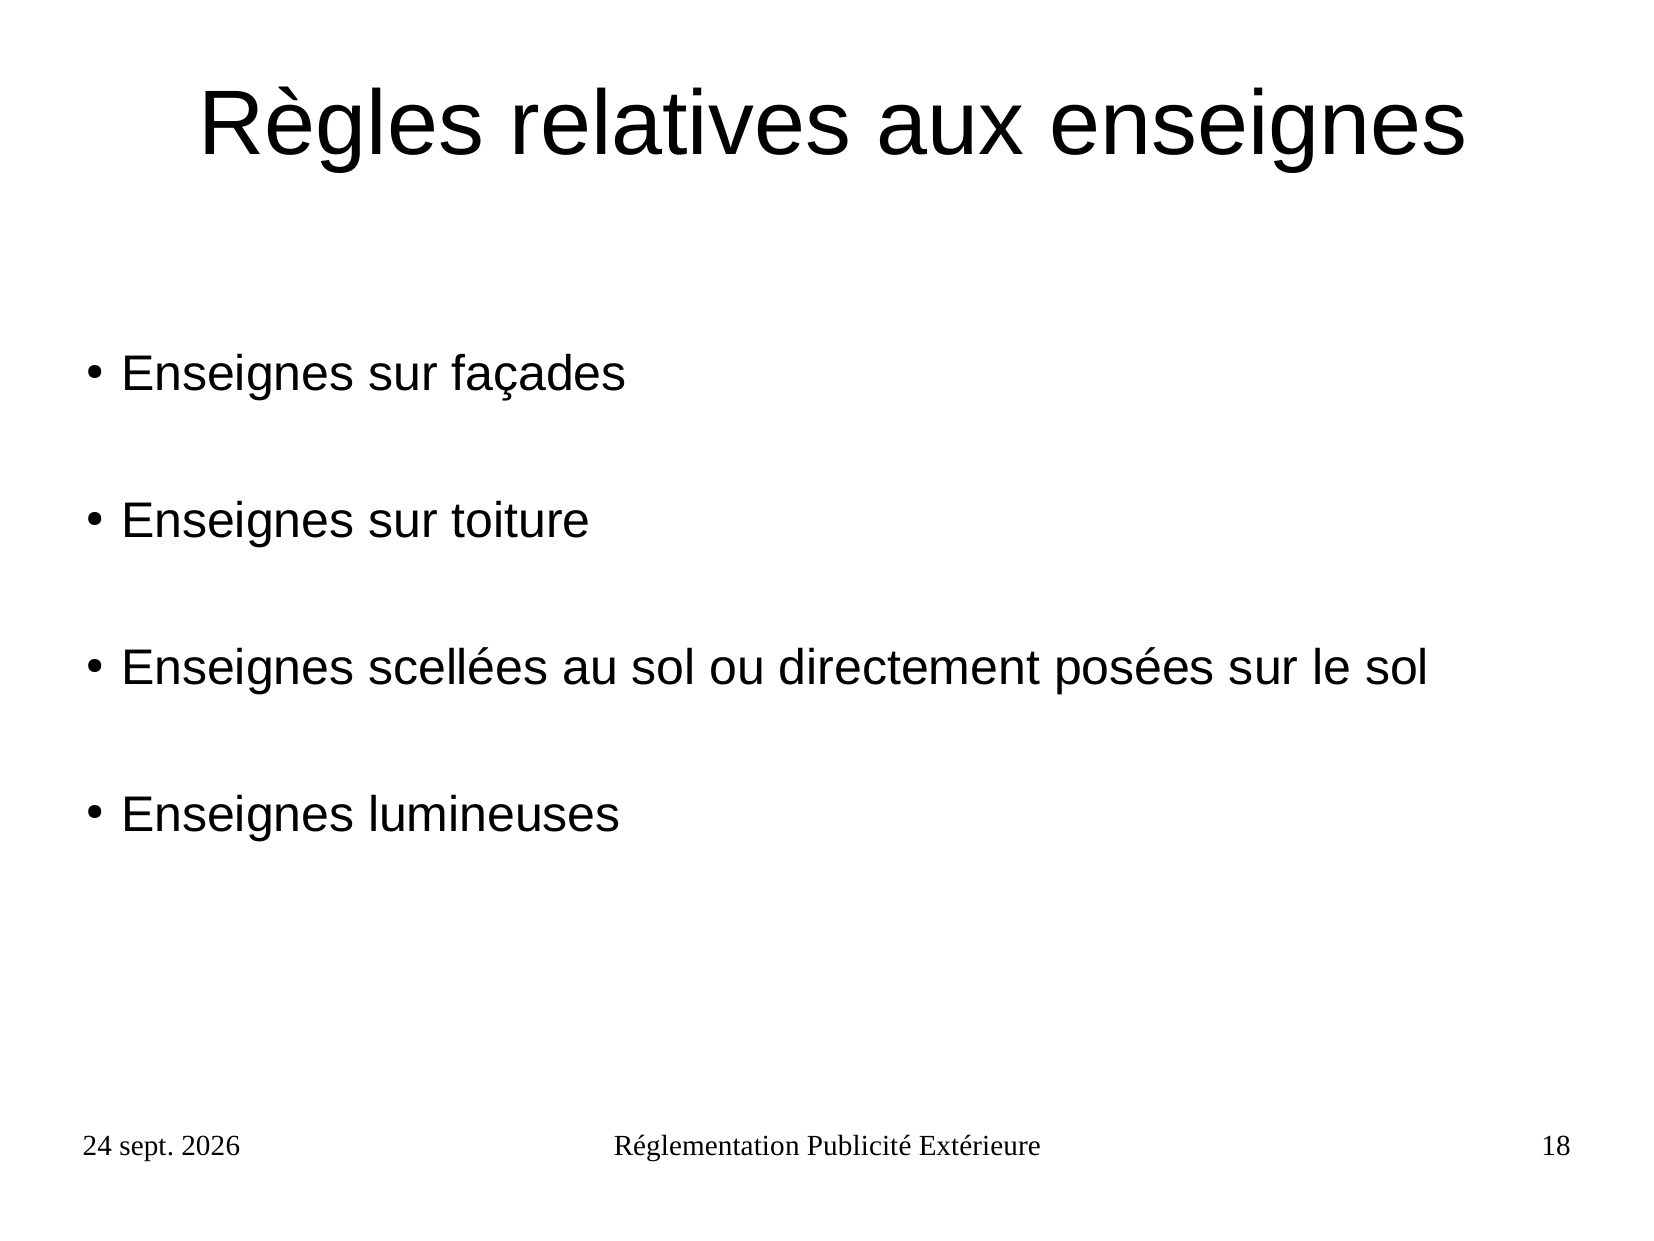

# Règles relatives aux enseignes
Enseignes sur façades
Enseignes sur toiture
Enseignes scellées au sol ou directement posées sur le sol
Enseignes lumineuses
Réglementation Publicité Extérieure
18